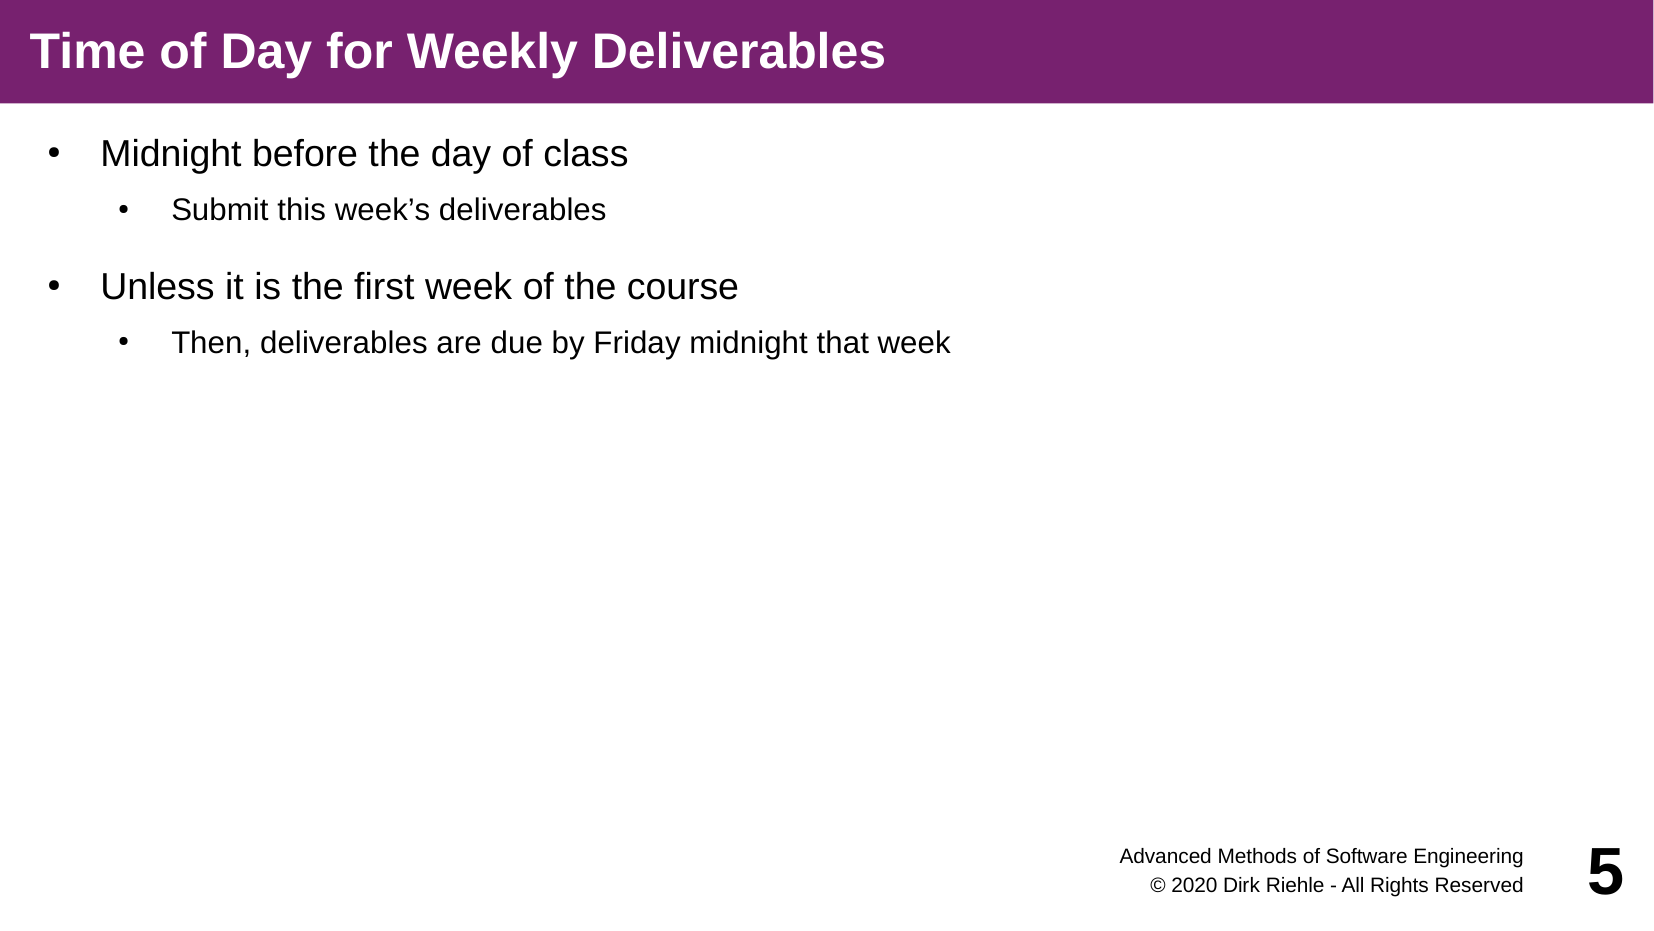

# Time of Day for Weekly Deliverables
Midnight before the day of class
Submit this week’s deliverables
Unless it is the first week of the course
Then, deliverables are due by Friday midnight that week
Advanced Methods of Software Engineering
5
© 2020 Dirk Riehle - All Rights Reserved